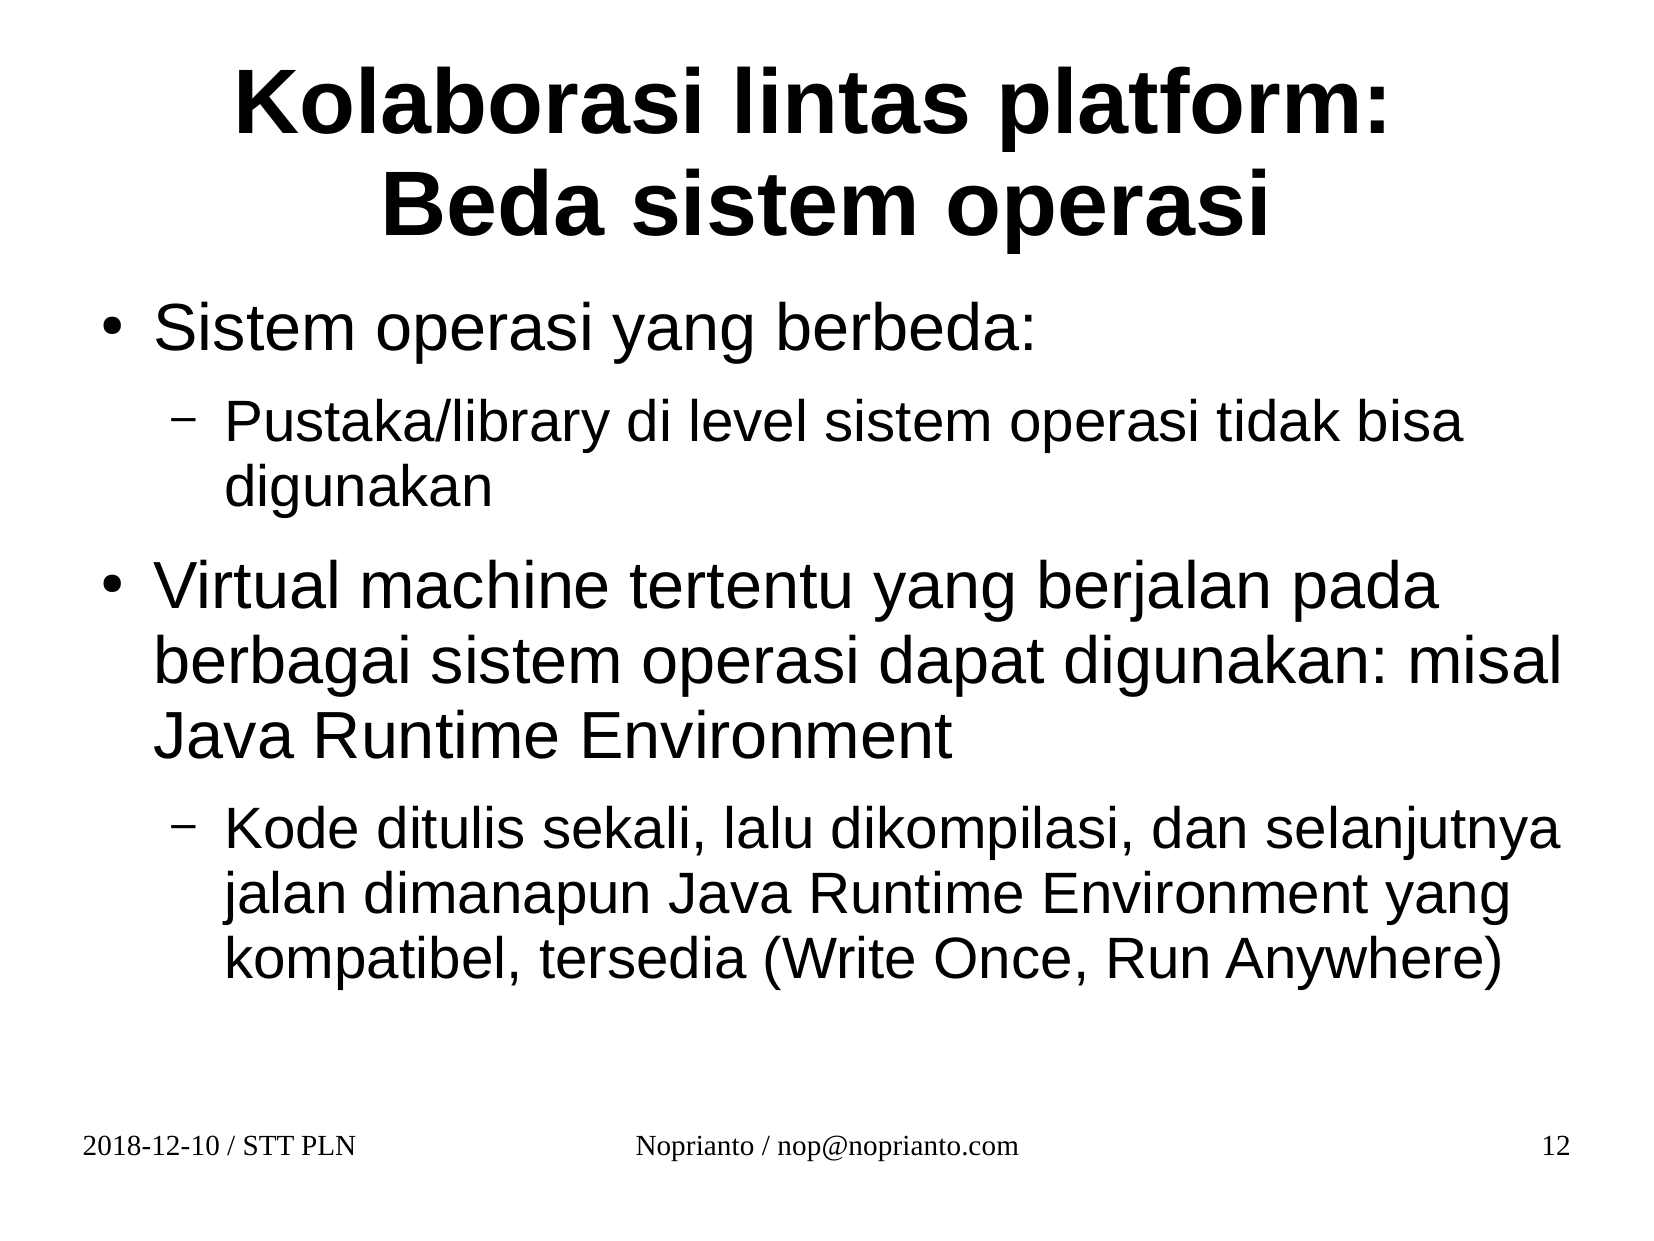

# Kolaborasi lintas platform: Beda sistem operasi
Sistem operasi yang berbeda:
Pustaka/library di level sistem operasi tidak bisa digunakan
Virtual machine tertentu yang berjalan pada berbagai sistem operasi dapat digunakan: misal Java Runtime Environment
Kode ditulis sekali, lalu dikompilasi, dan selanjutnya jalan dimanapun Java Runtime Environment yang kompatibel, tersedia (Write Once, Run Anywhere)
2018-12-10 / STT PLN
Noprianto / nop@noprianto.com
12